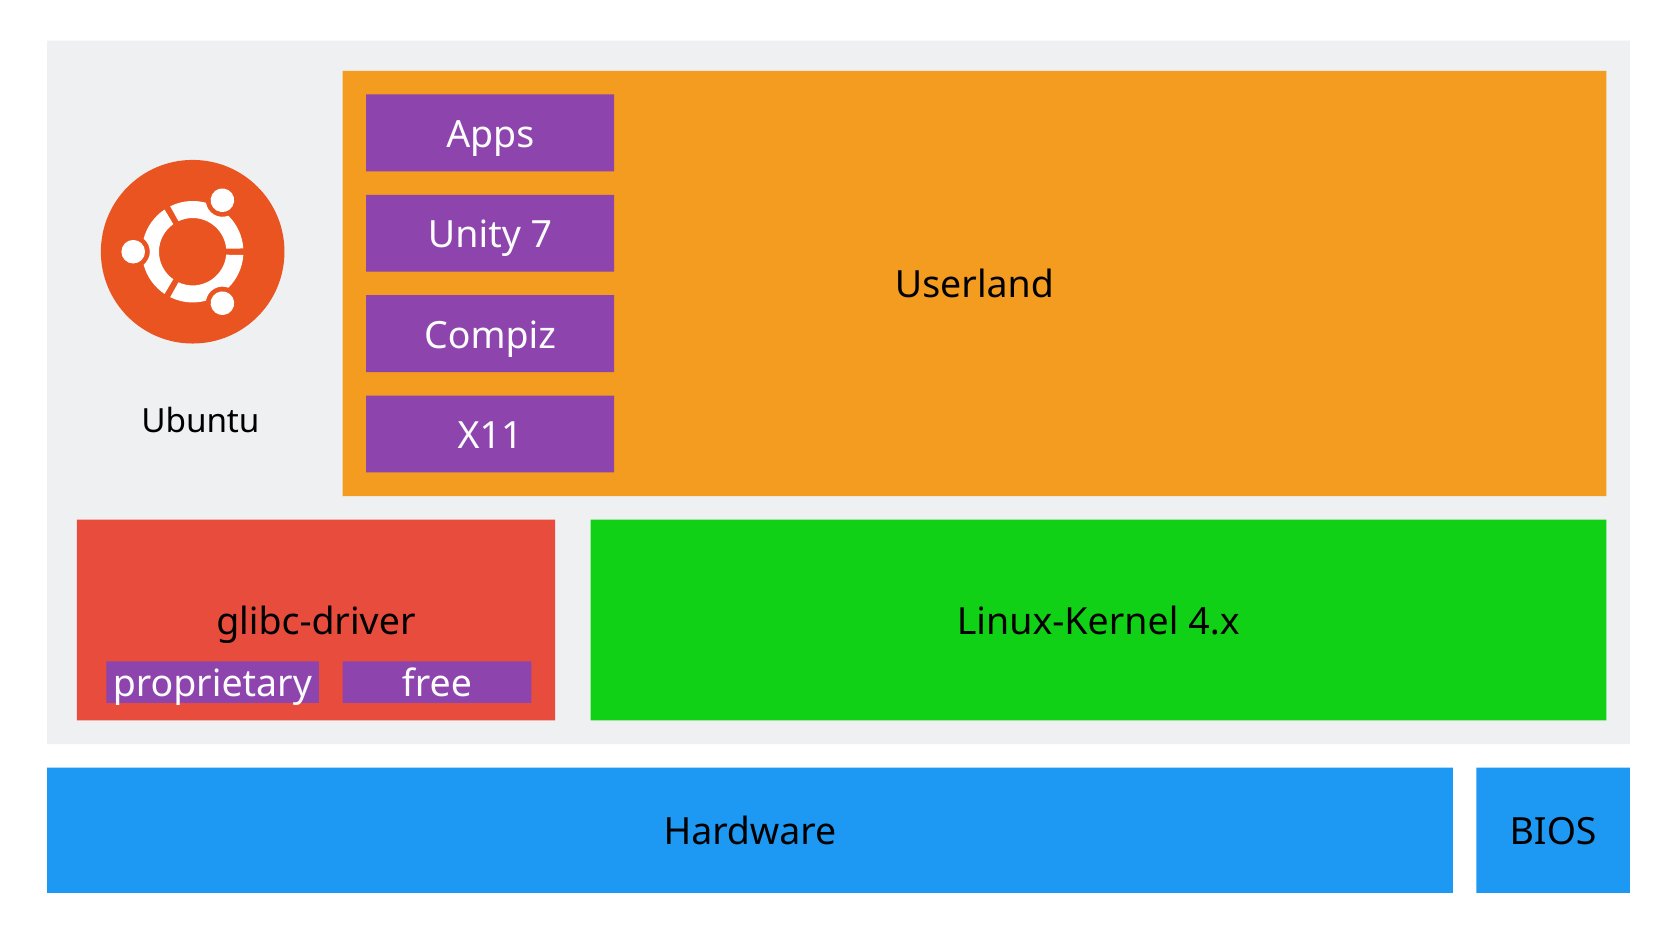

Userland
Apps
Unity 7
Compiz
Ubuntu
X11
glibc-driver
Linux-Kernel 4.x
proprietary
free
Hardware
BIOS